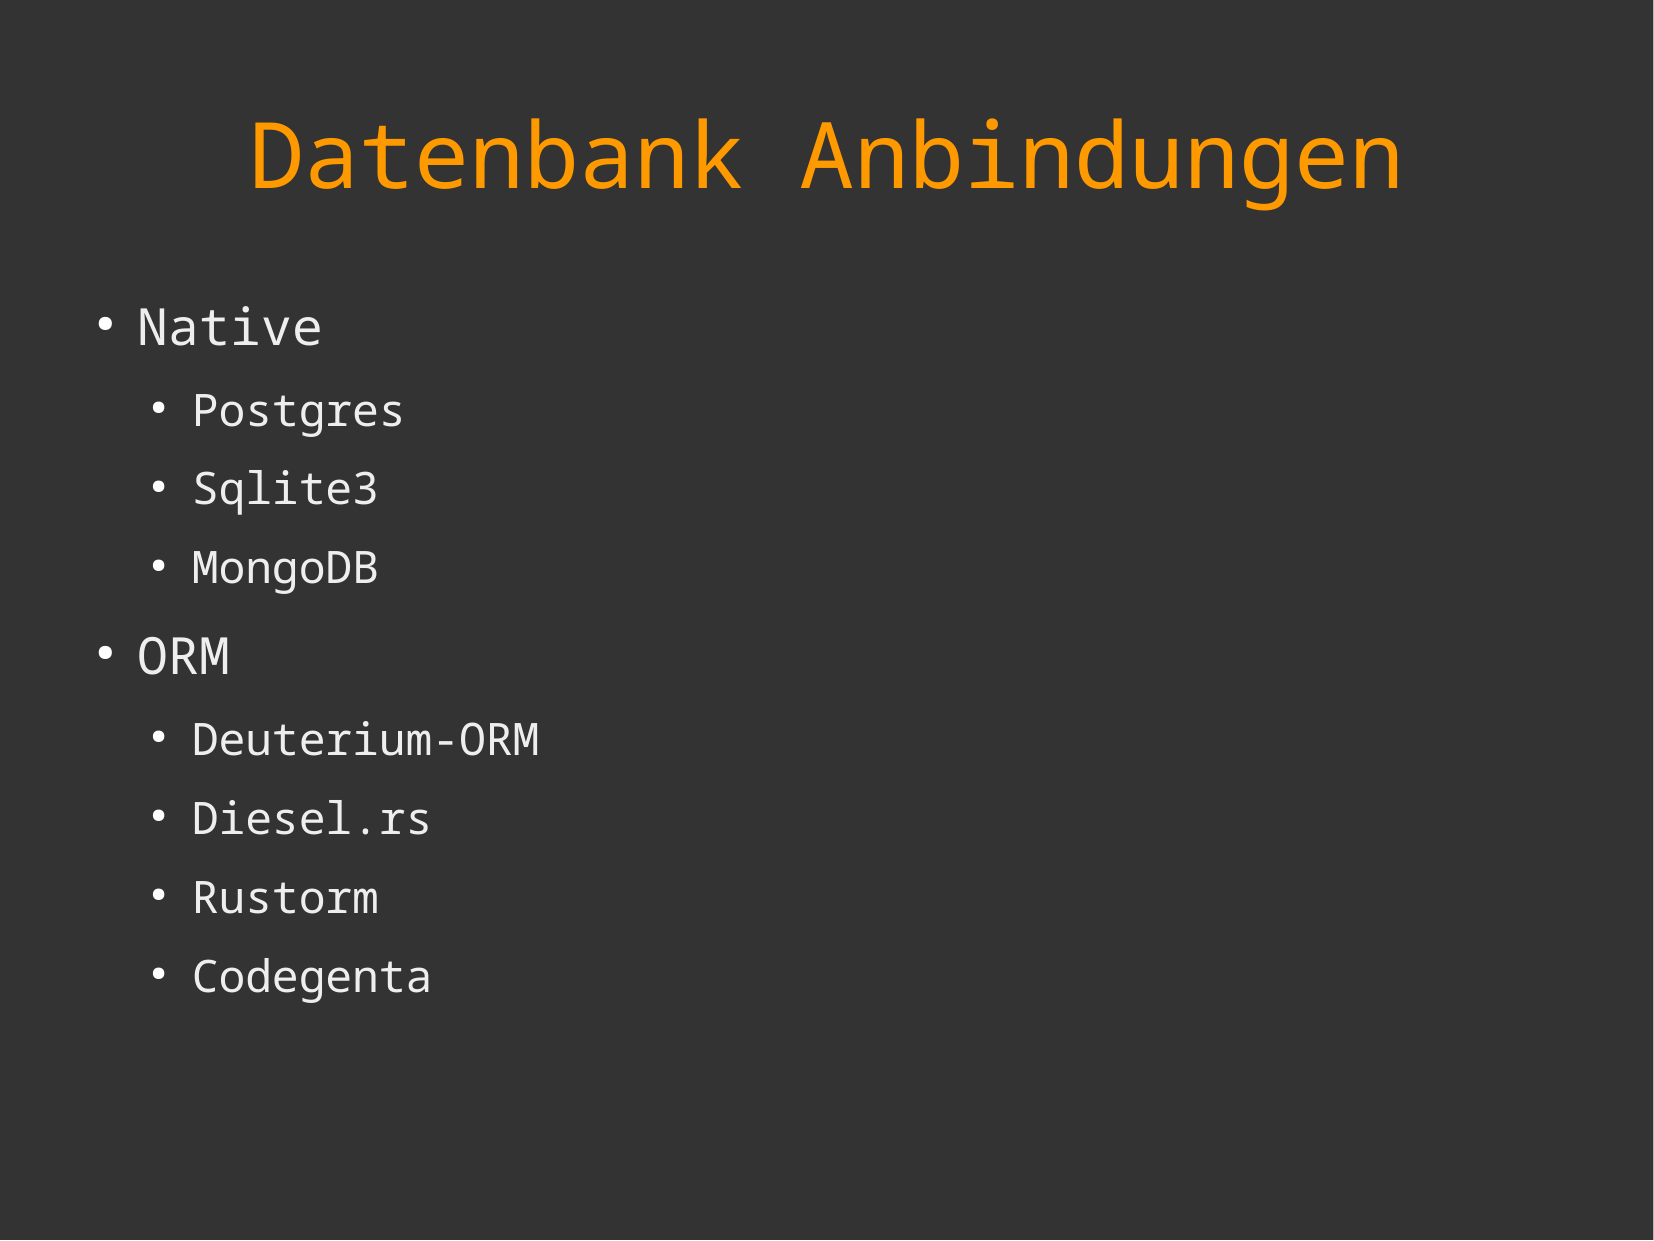

# Datenbank Anbindungen
Native
Postgres
Sqlite3
MongoDB
ORM
Deuterium-ORM
Diesel.rs
Rustorm
Codegenta